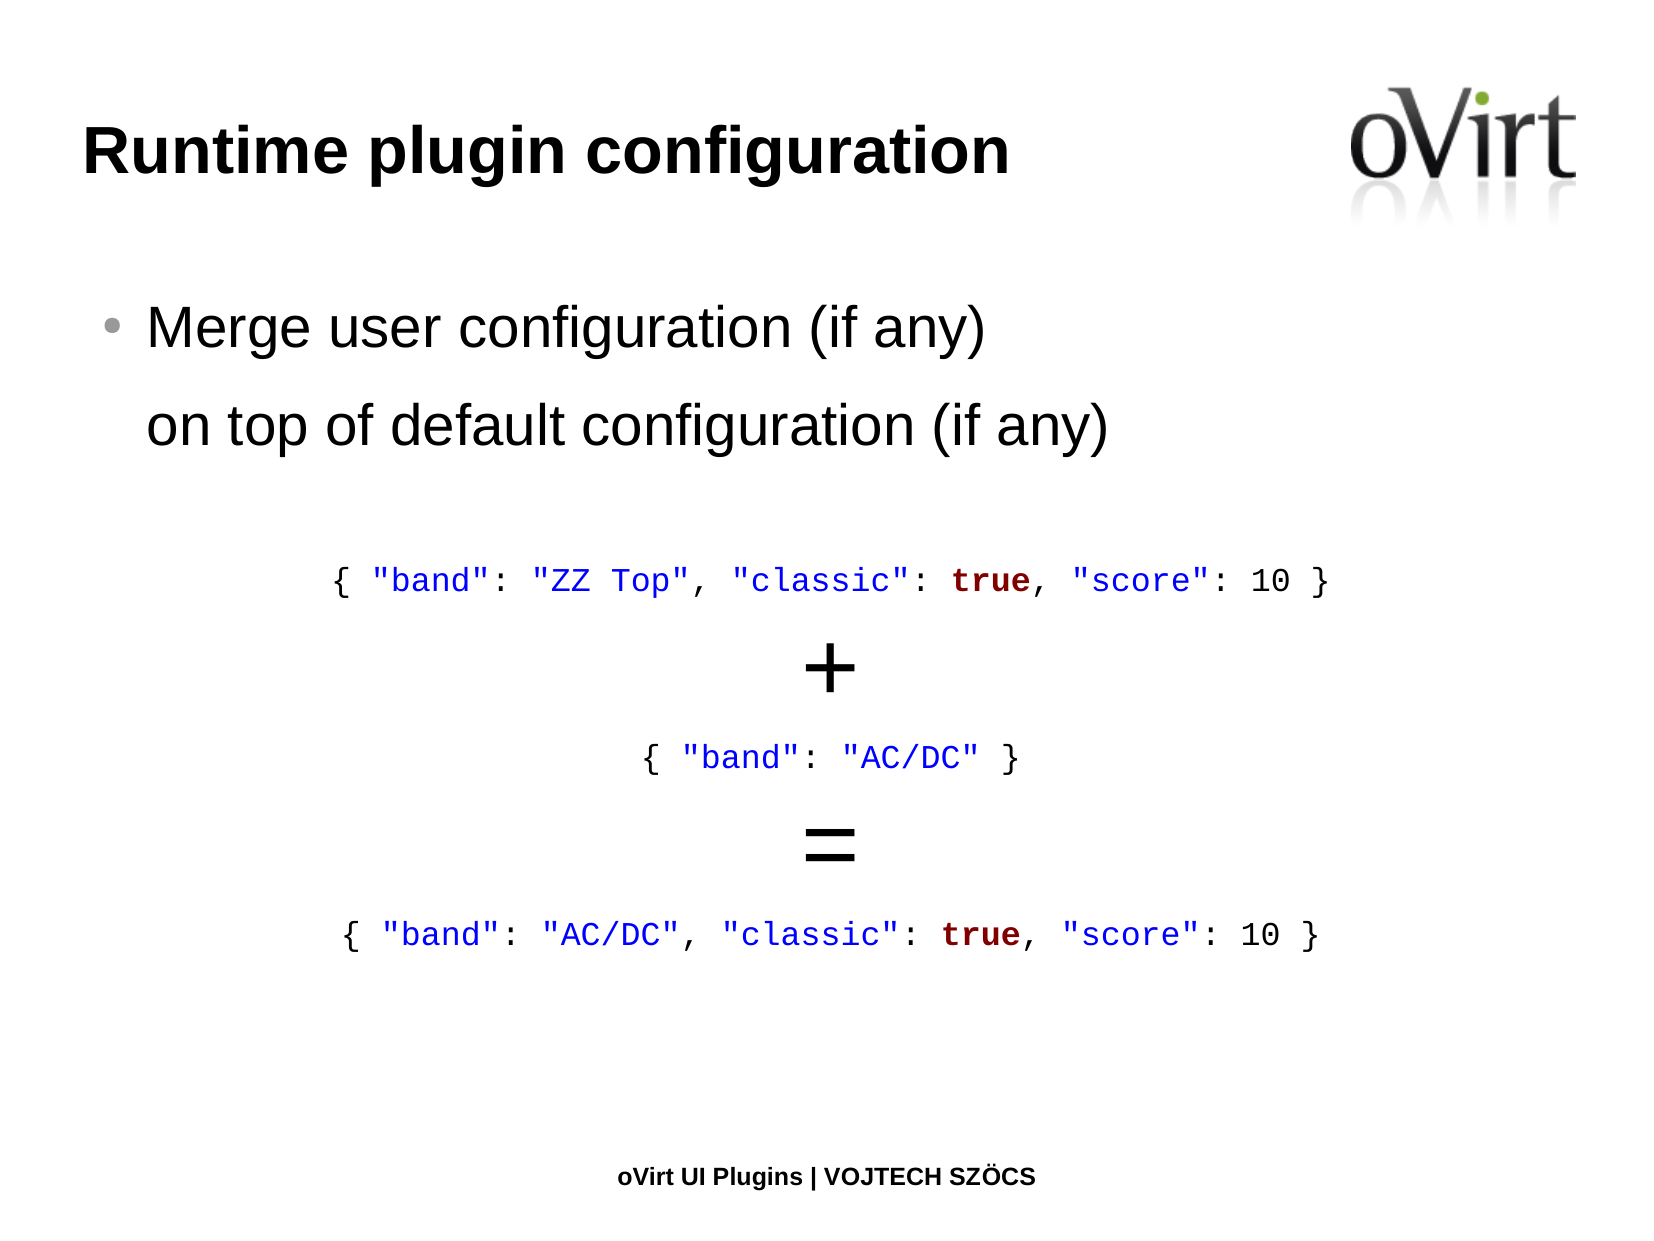

# Runtime plugin configuration
Merge user configuration (if any)
on top of default configuration (if any)
{ "band": "ZZ Top", "classic": true, "score": 10 }
+
{ "band": "AC/DC" }
=
{ "band": "AC/DC", "classic": true, "score": 10 }